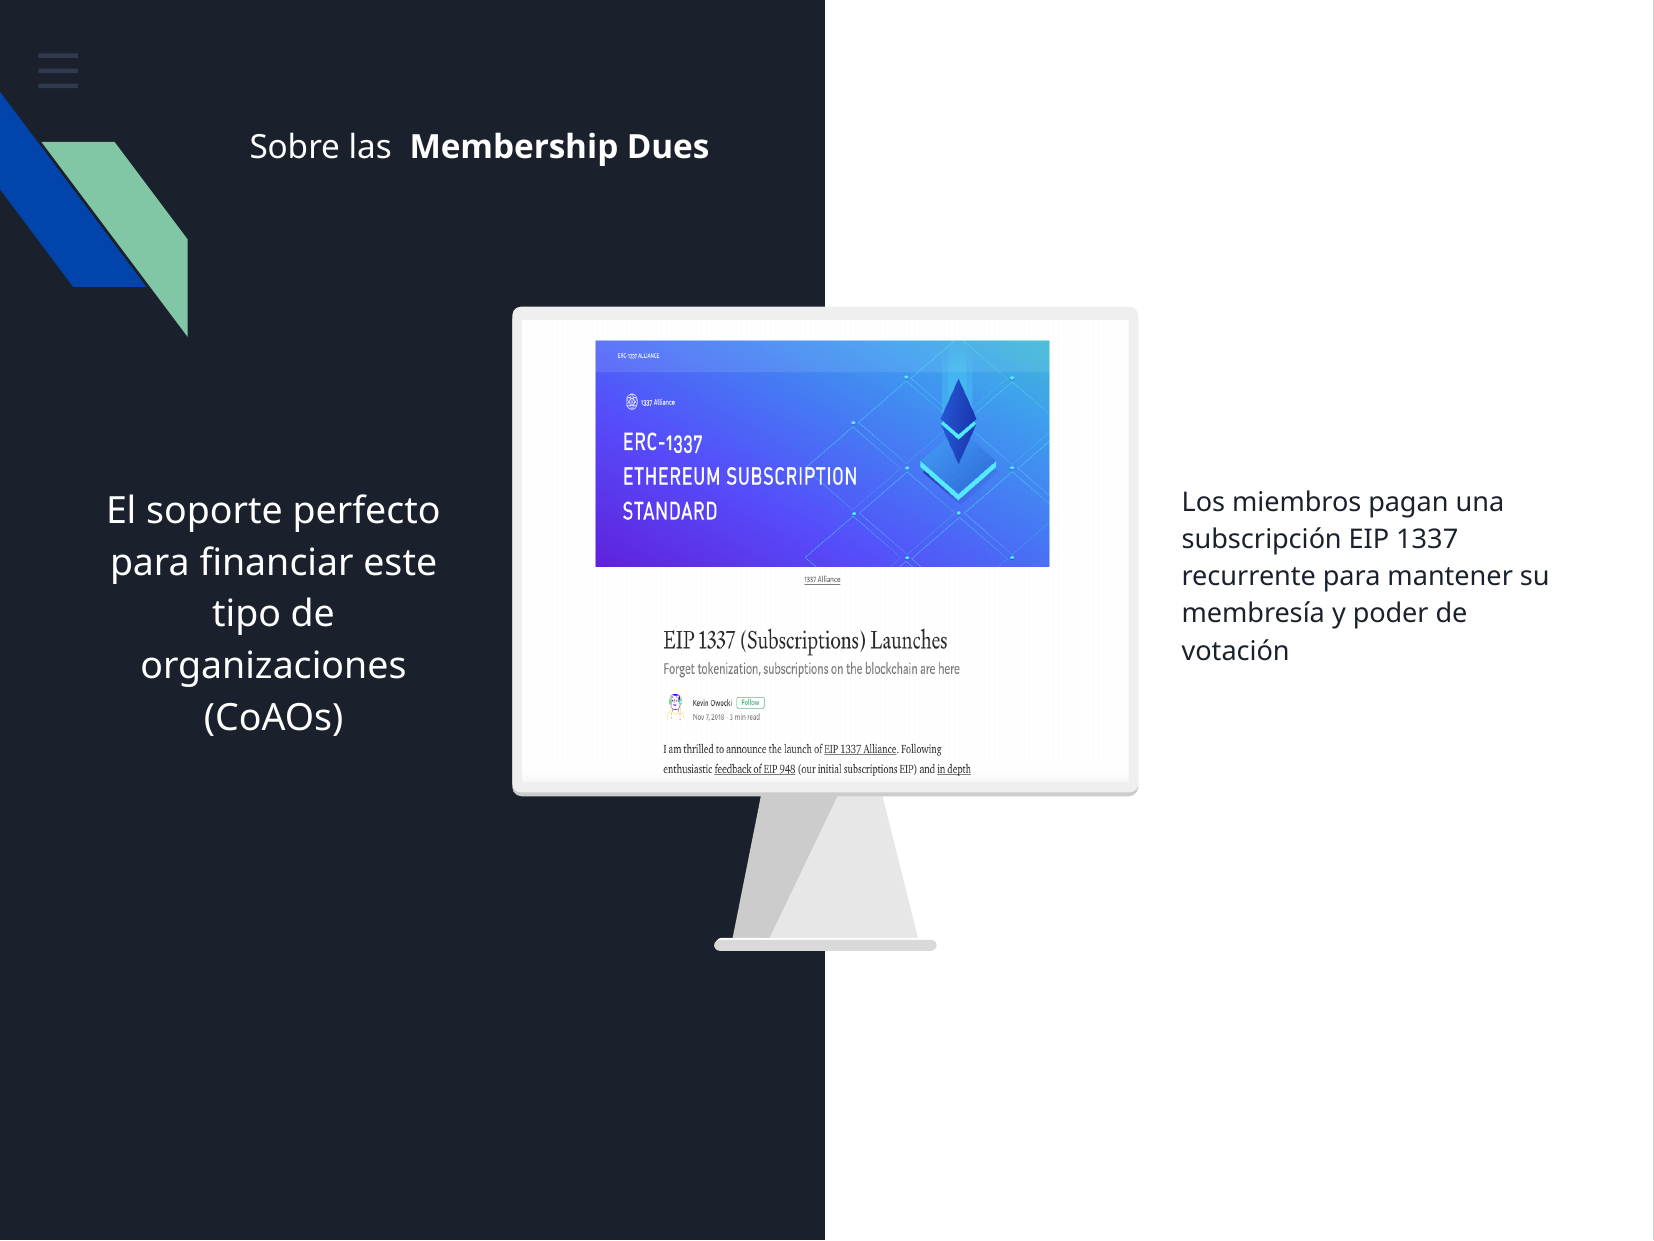

# Sobre las Membership Dues
El soporte perfecto para financiar este tipo de organizaciones (CoAOs)
Los miembros pagan una subscripción EIP 1337 recurrente para mantener su membresía y poder de votación